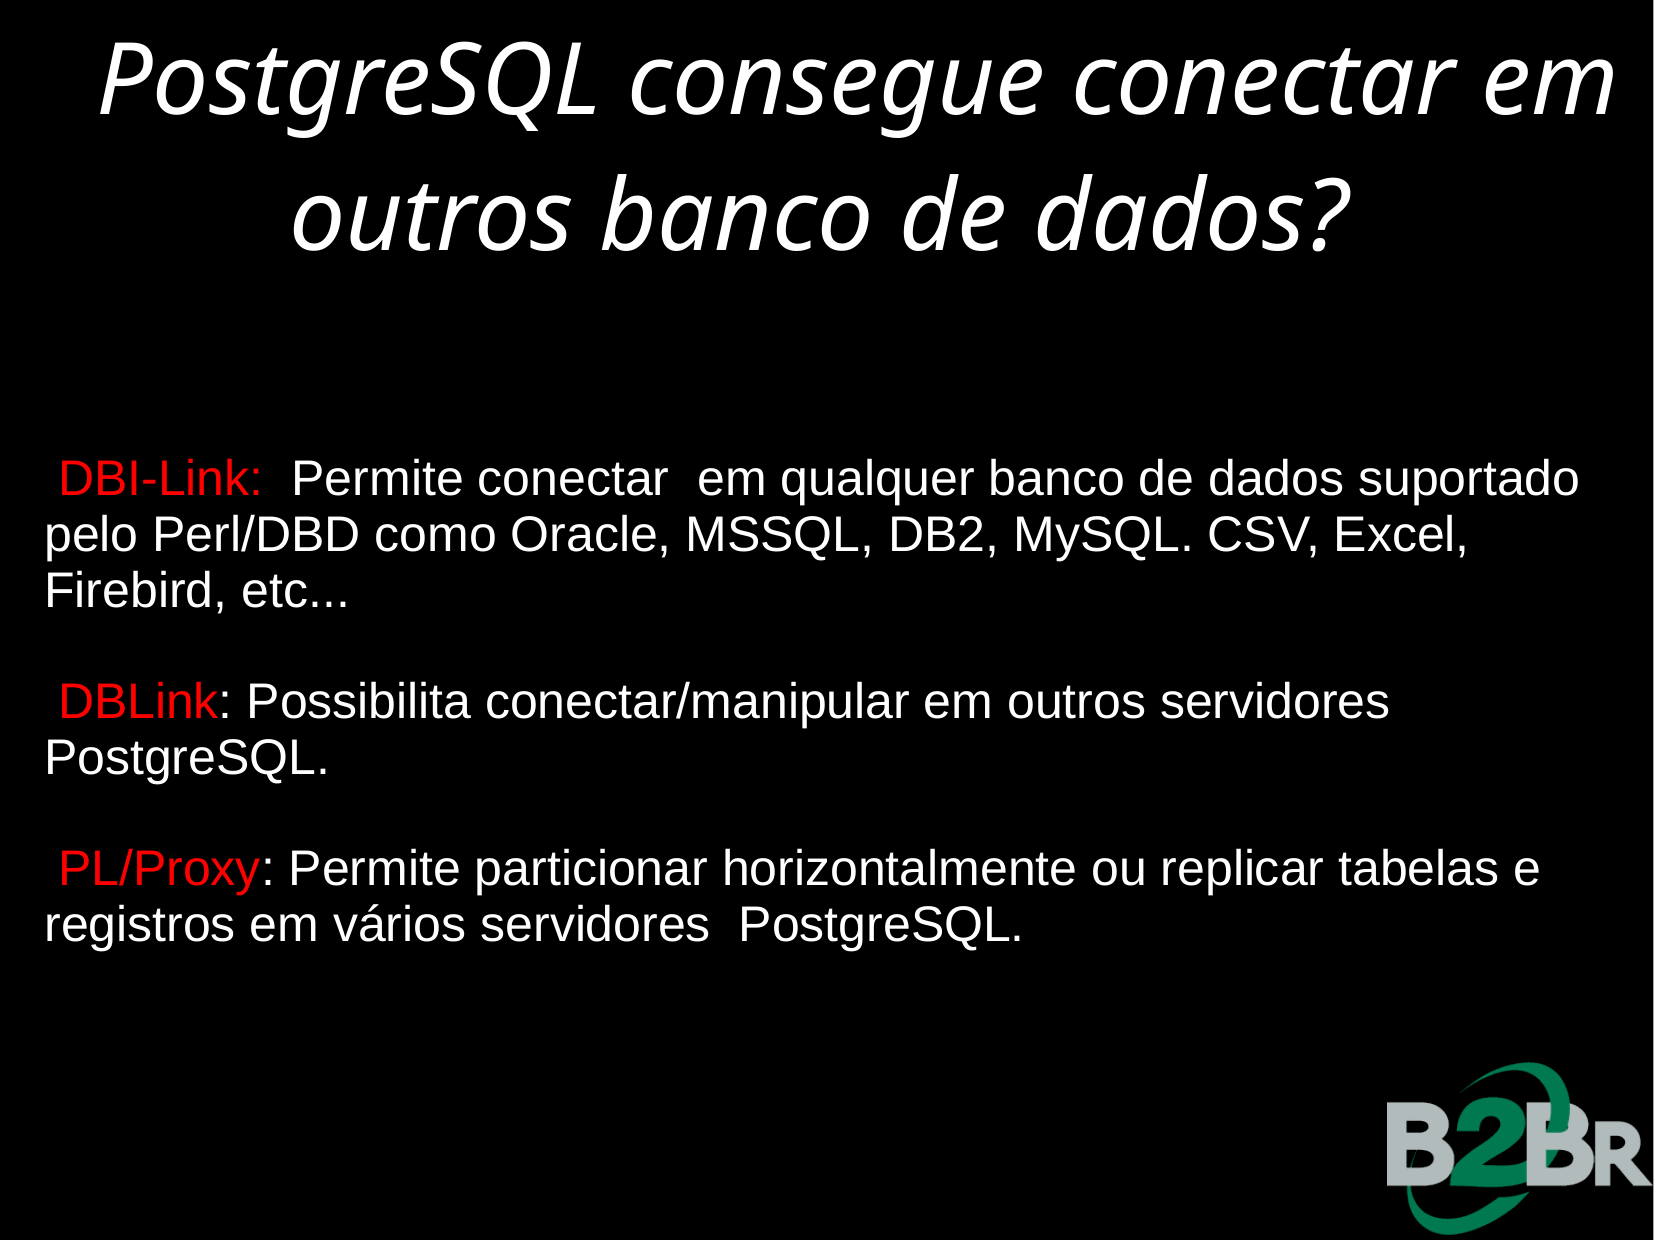

PostgreSQL consegue conectar em outros banco de dados?
 DBI-Link: Permite conectar em qualquer banco de dados suportado pelo Perl/DBD como Oracle, MSSQL, DB2, MySQL. CSV, Excel, Firebird, etc...
 DBLink: Possibilita conectar/manipular em outros servidores PostgreSQL.
 PL/Proxy: Permite particionar horizontalmente ou replicar tabelas e registros em vários servidores PostgreSQL.